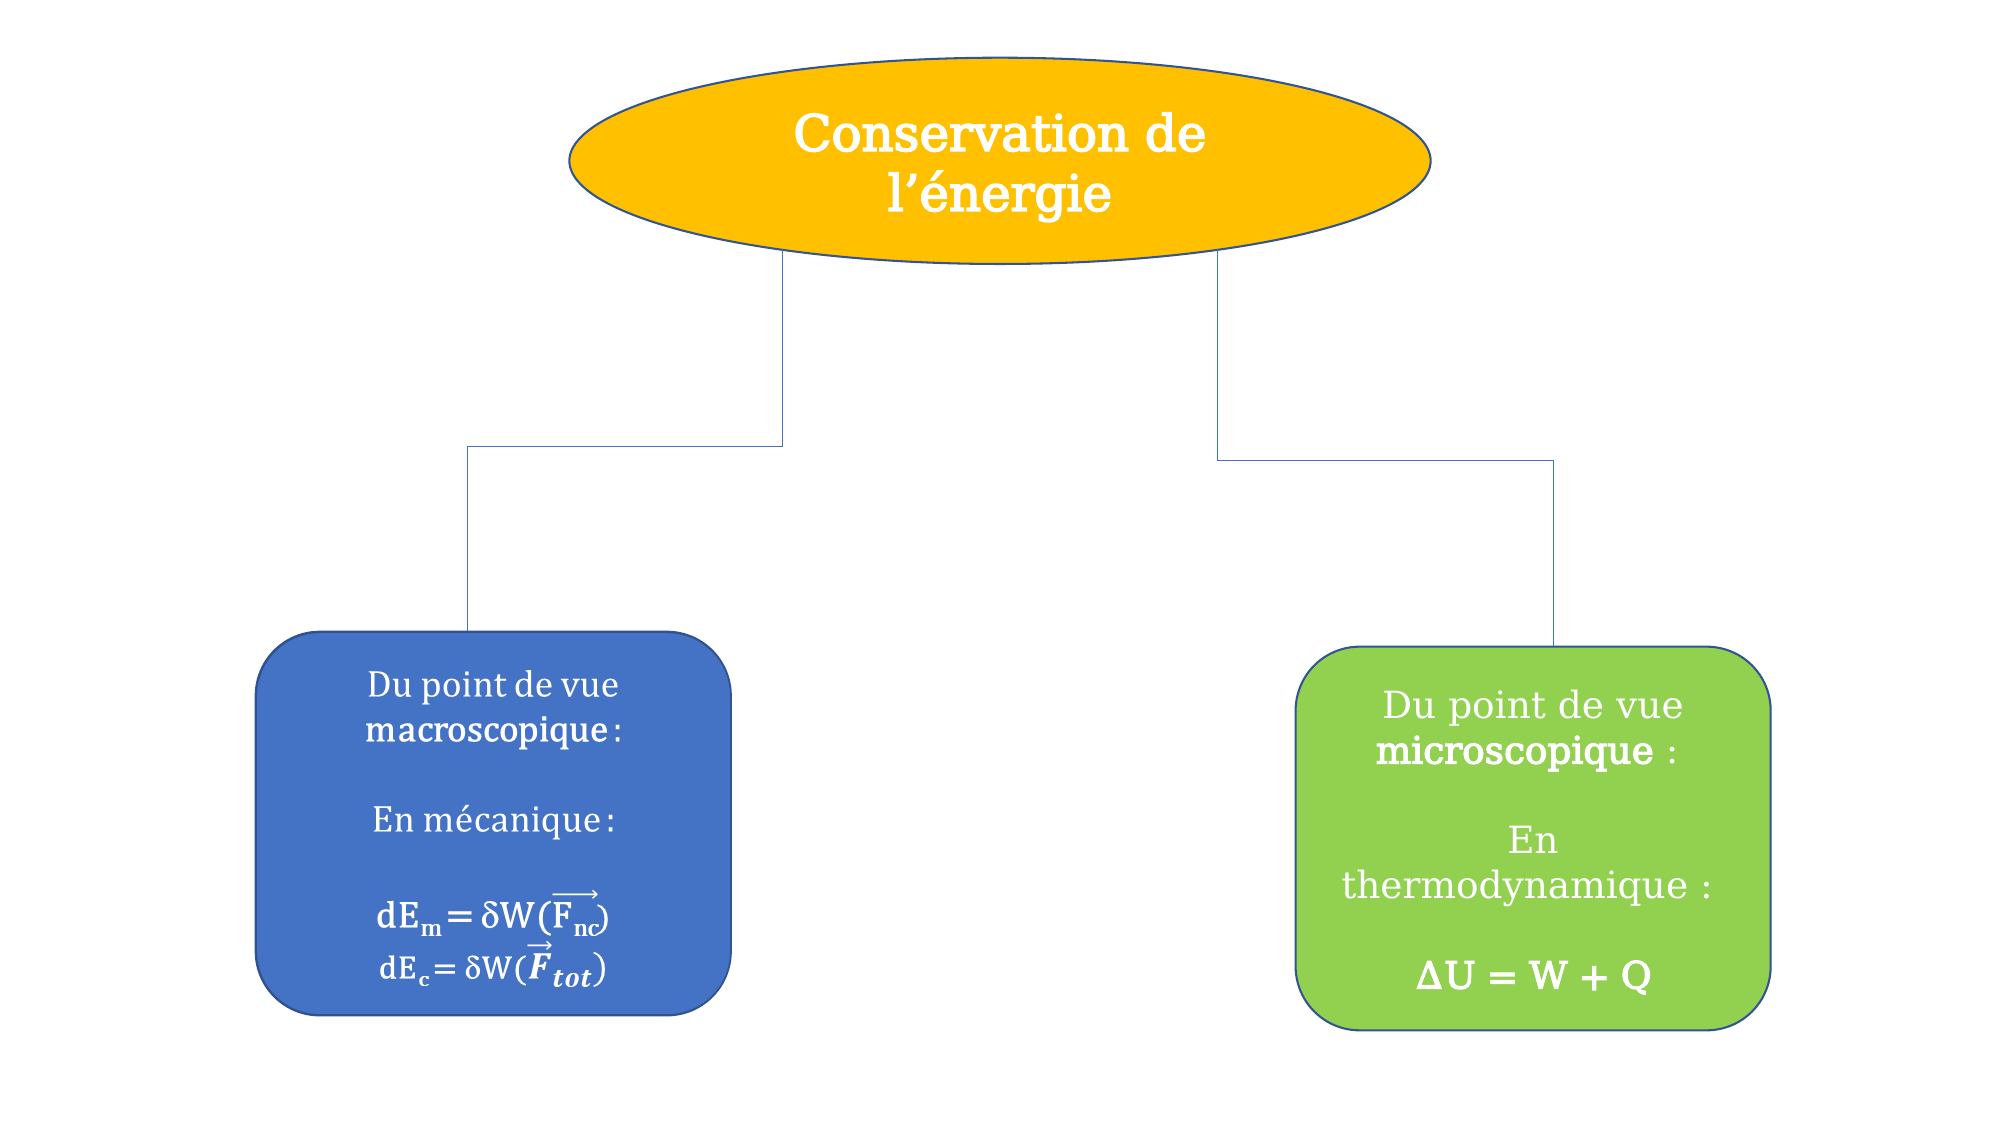

Conservation de l’énergie
Du point de vue macroscopique :
En mécanique :
dEm = dW()
dEc = dW(
Du point de vue microscopique :
En thermodynamique :
ΔU = W + Q